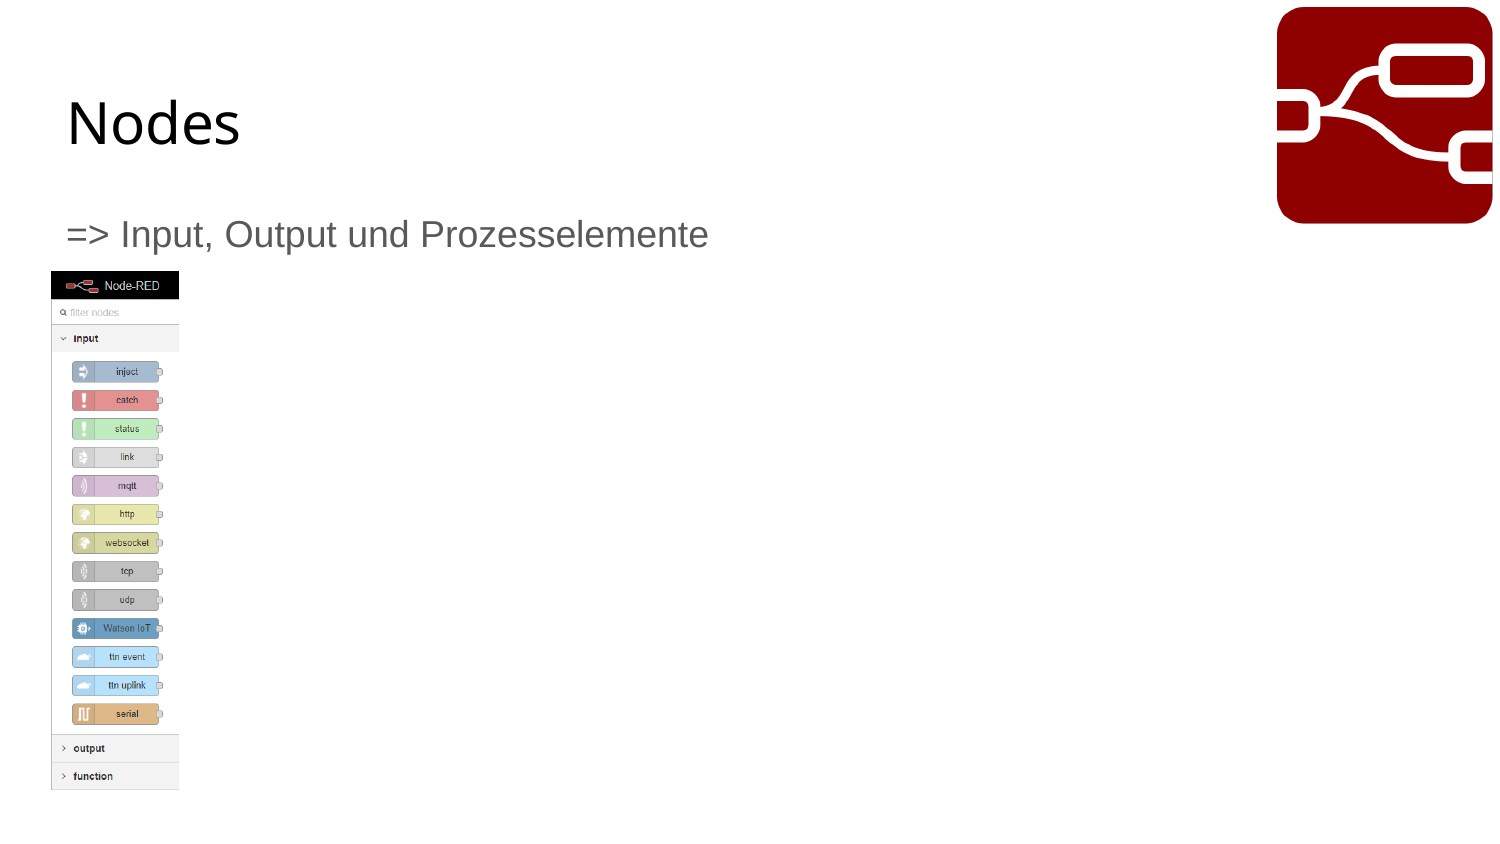

# Nodes
=> Input, Output und Prozesselemente